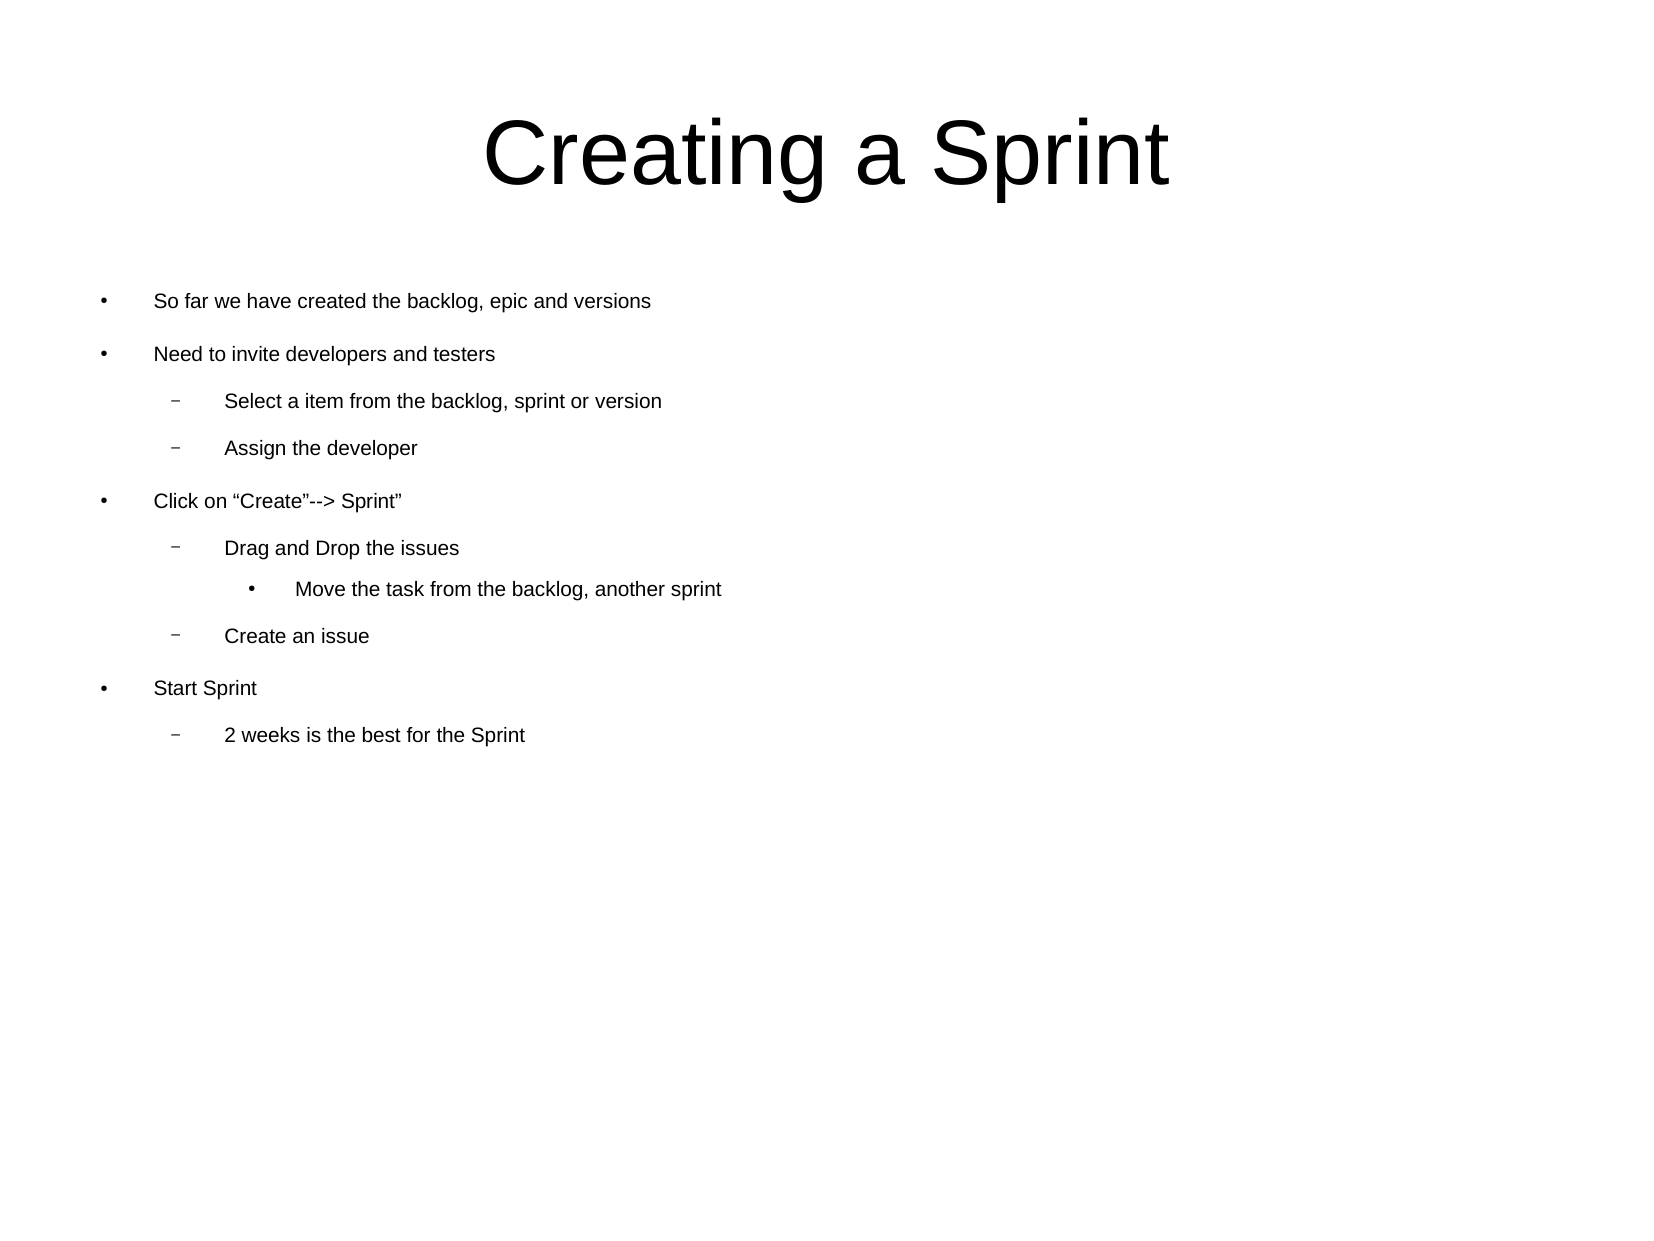

# Creating a Sprint
So far we have created the backlog, epic and versions
Need to invite developers and testers
Select a item from the backlog, sprint or version
Assign the developer
Click on “Create”--> Sprint”
Drag and Drop the issues
Move the task from the backlog, another sprint
Create an issue
Start Sprint
2 weeks is the best for the Sprint